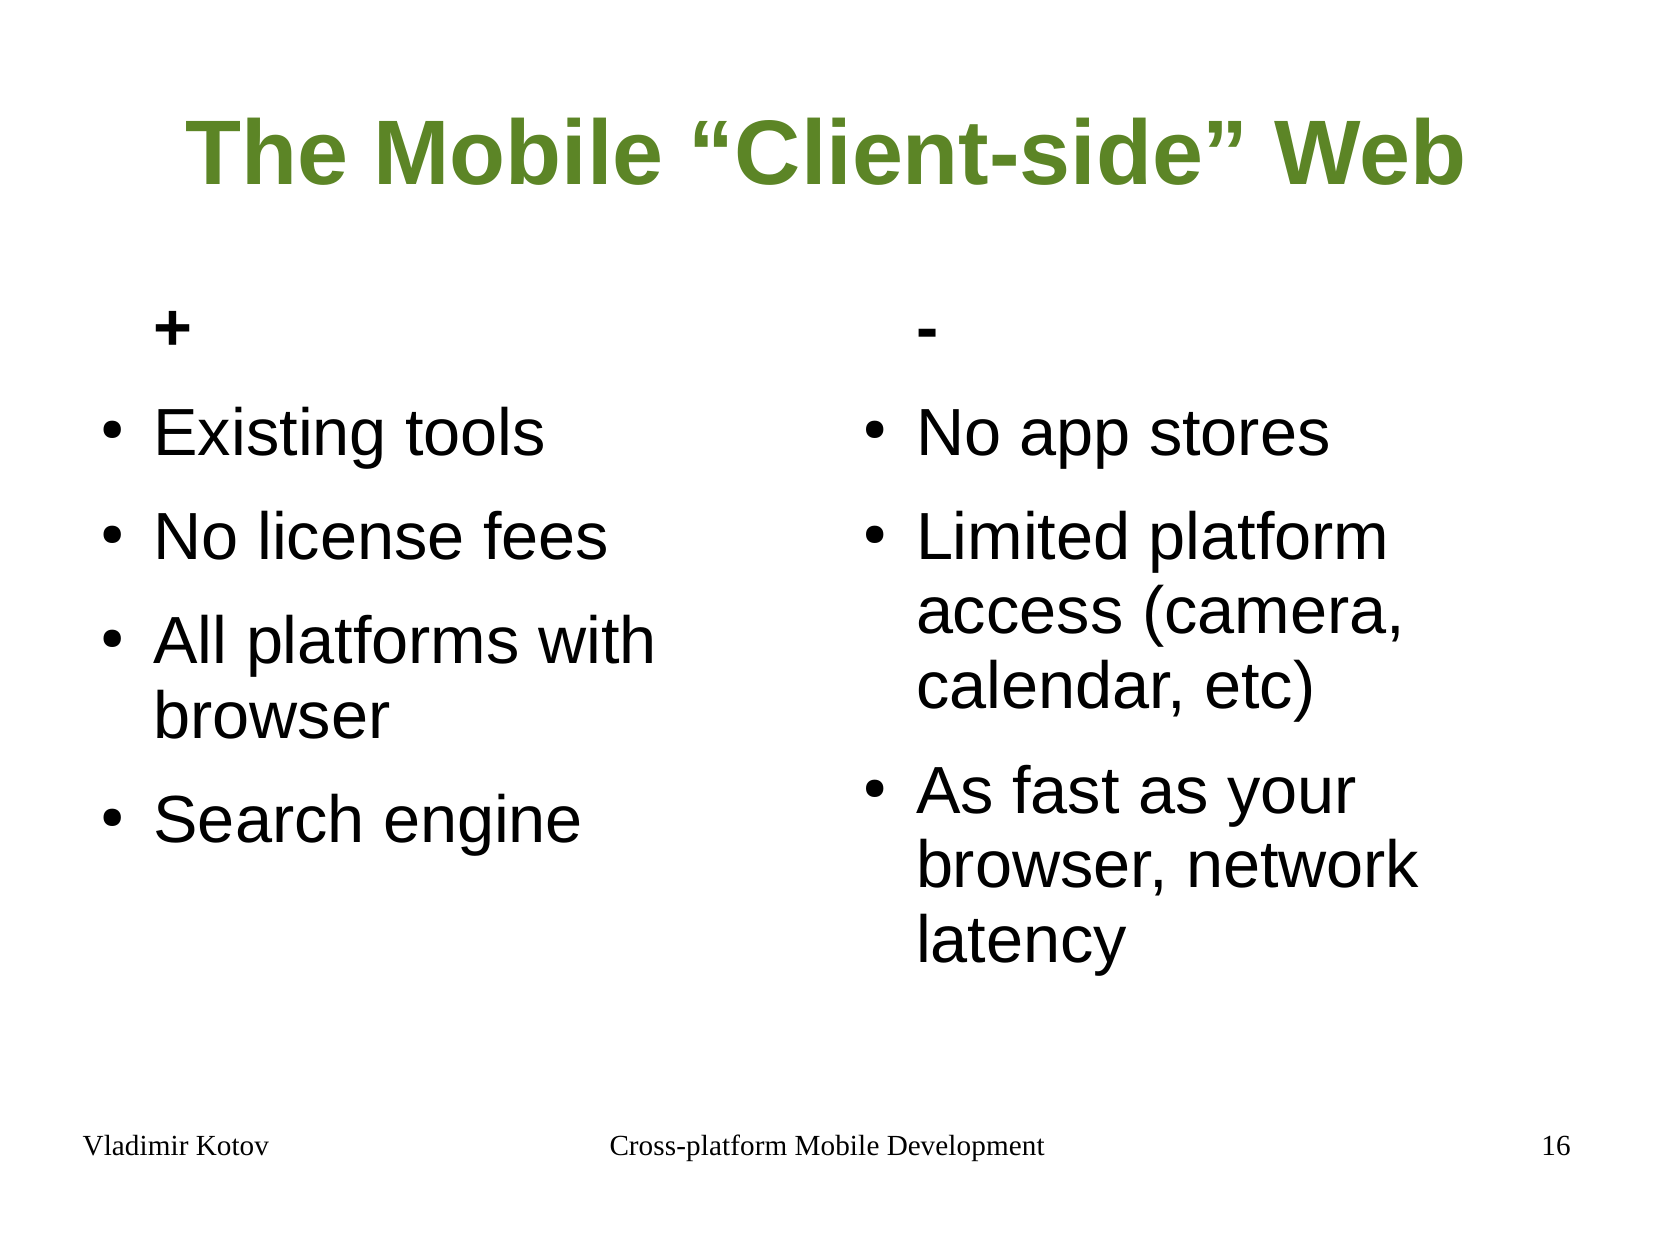

# The Mobile “Client-side” Web
+
Existing tools
No license fees
All platforms with browser
Search engine
-
No app stores
Limited platform access (camera, calendar, etc)
As fast as your browser, network latency
Vladimir Kotov
Cross-platform Mobile Development
16